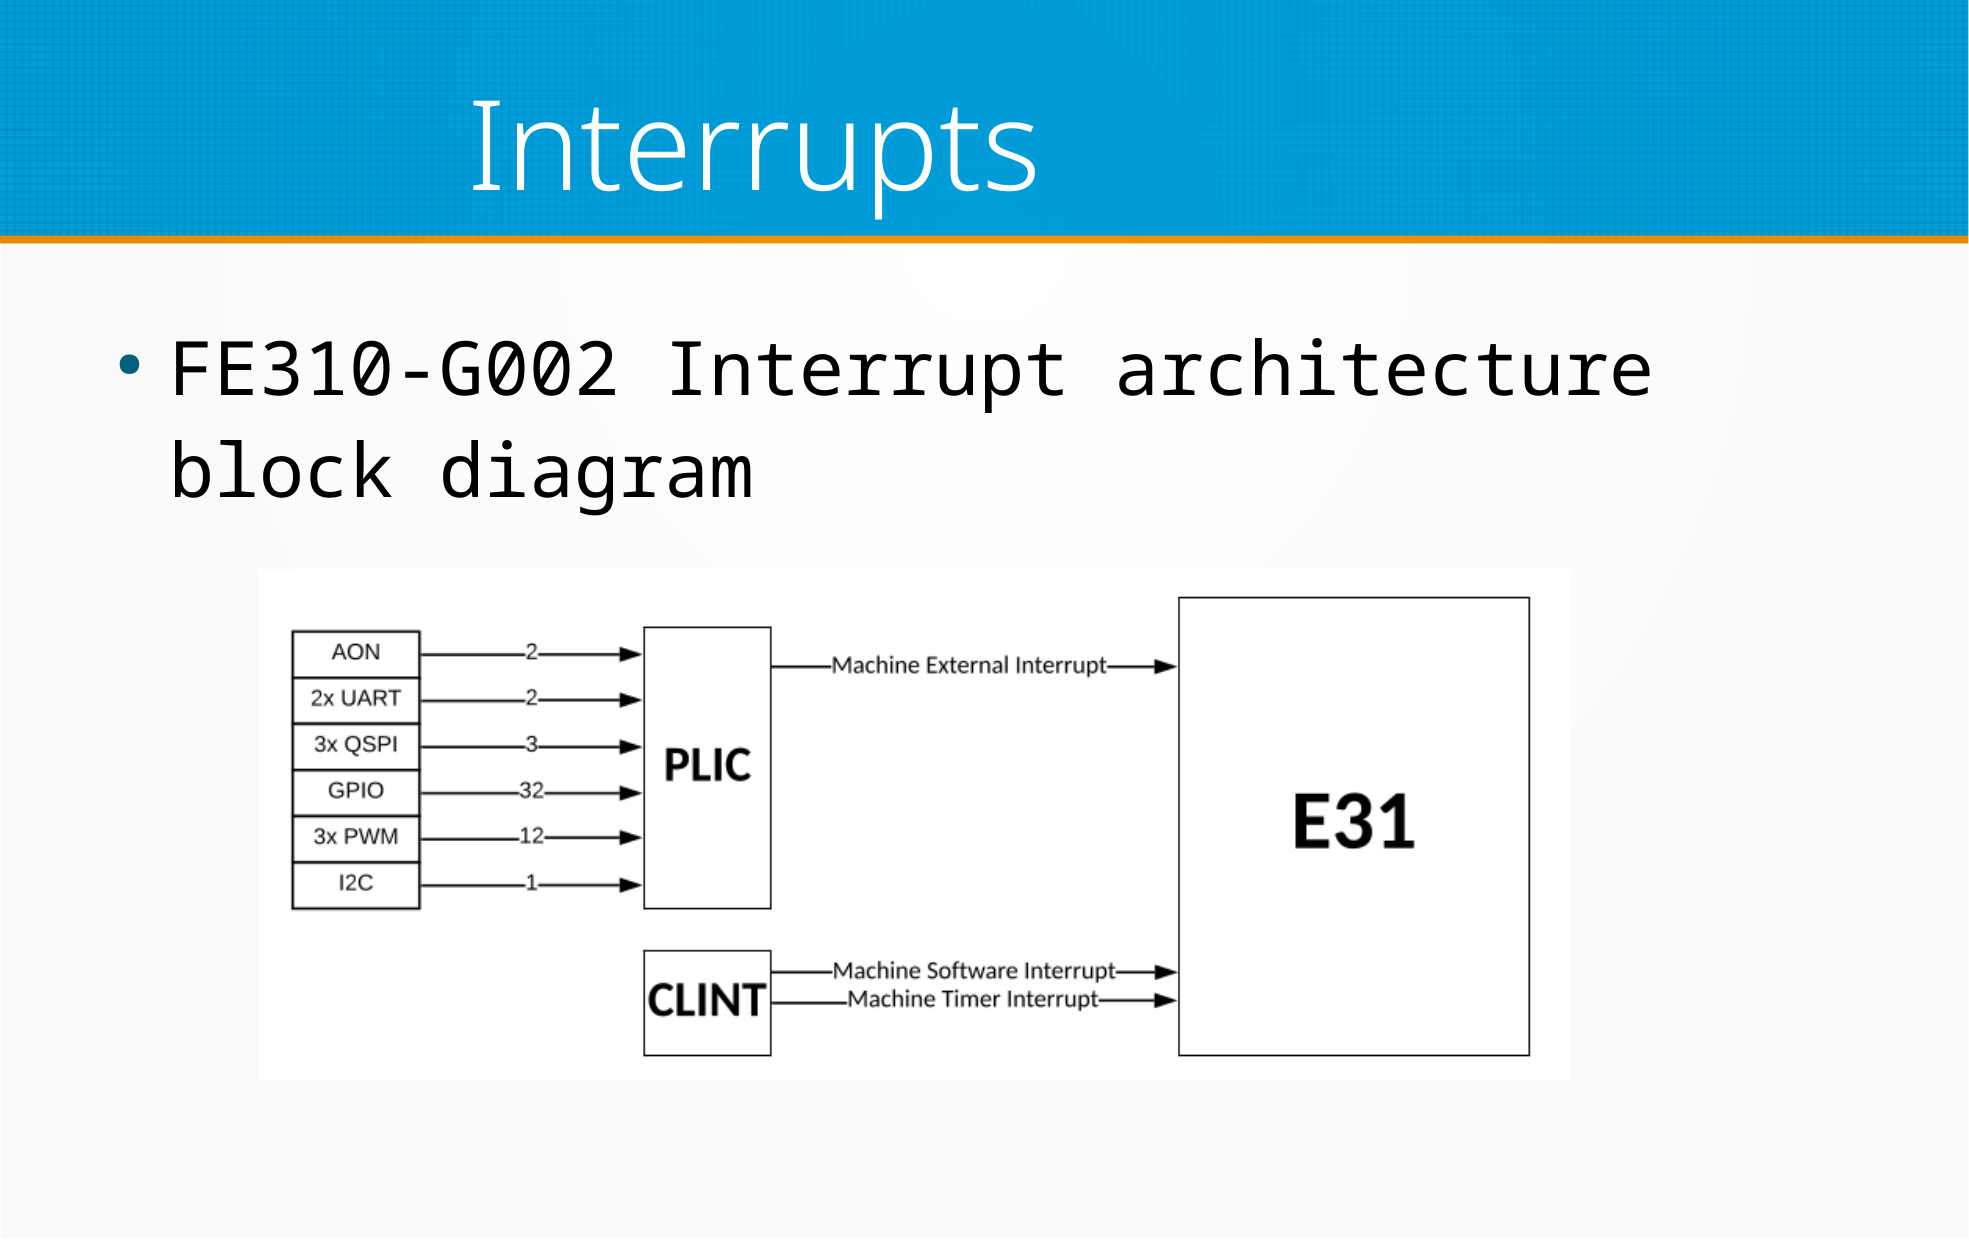

# Interrupts
FE310-G002 Interrupt architecture block diagram